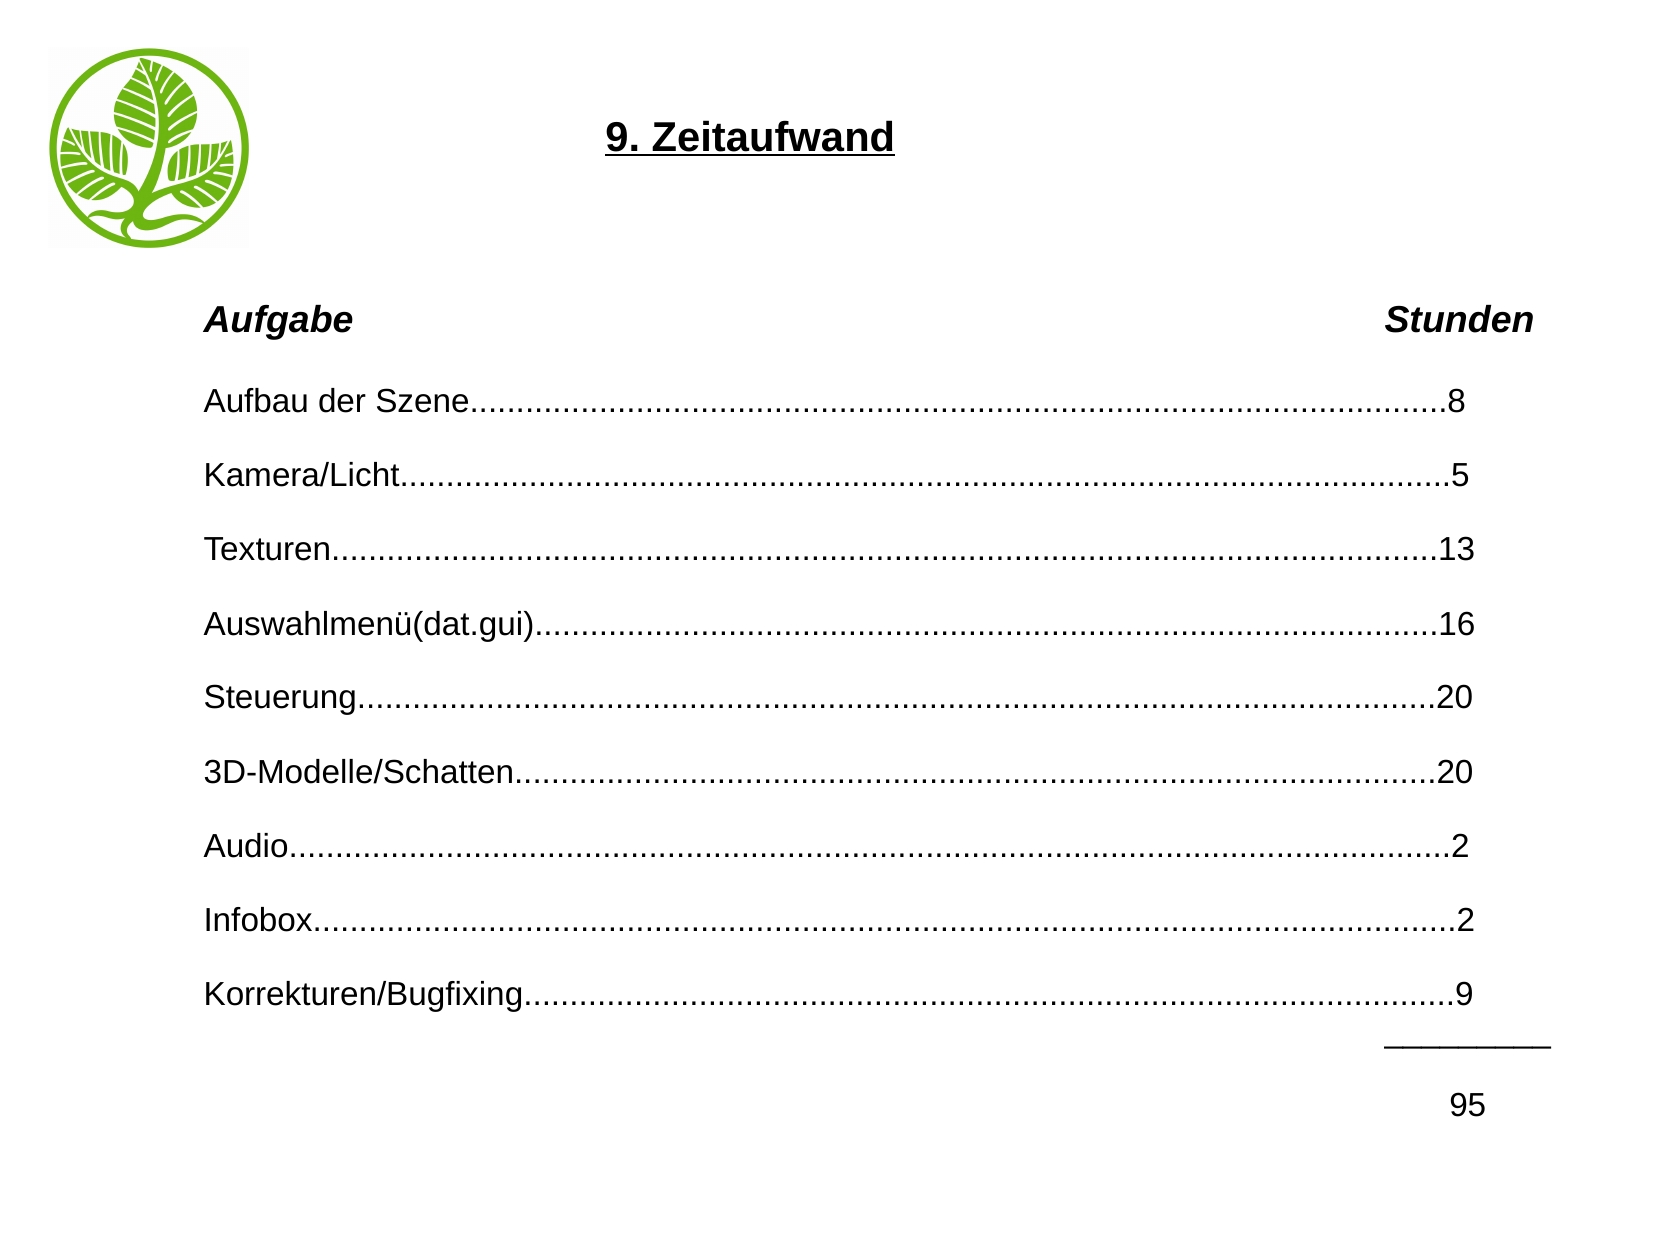

9. Zeitaufwand
Aufgabe														Stunden
Aufbau der Szene..........................................................................................................8
Kamera/Licht..................................................................................................................5
Texturen........................................................................................................................13
Auswahlmenü(dat.gui)..................................................................................................16
Steuerung.....................................................................................................................20
3D-Modelle/Schatten....................................................................................................20
Audio..............................................................................................................................2
Infobox............................................................................................................................2
Korrekturen/Bugfixing.....................................................................................................9
																_________
																 95